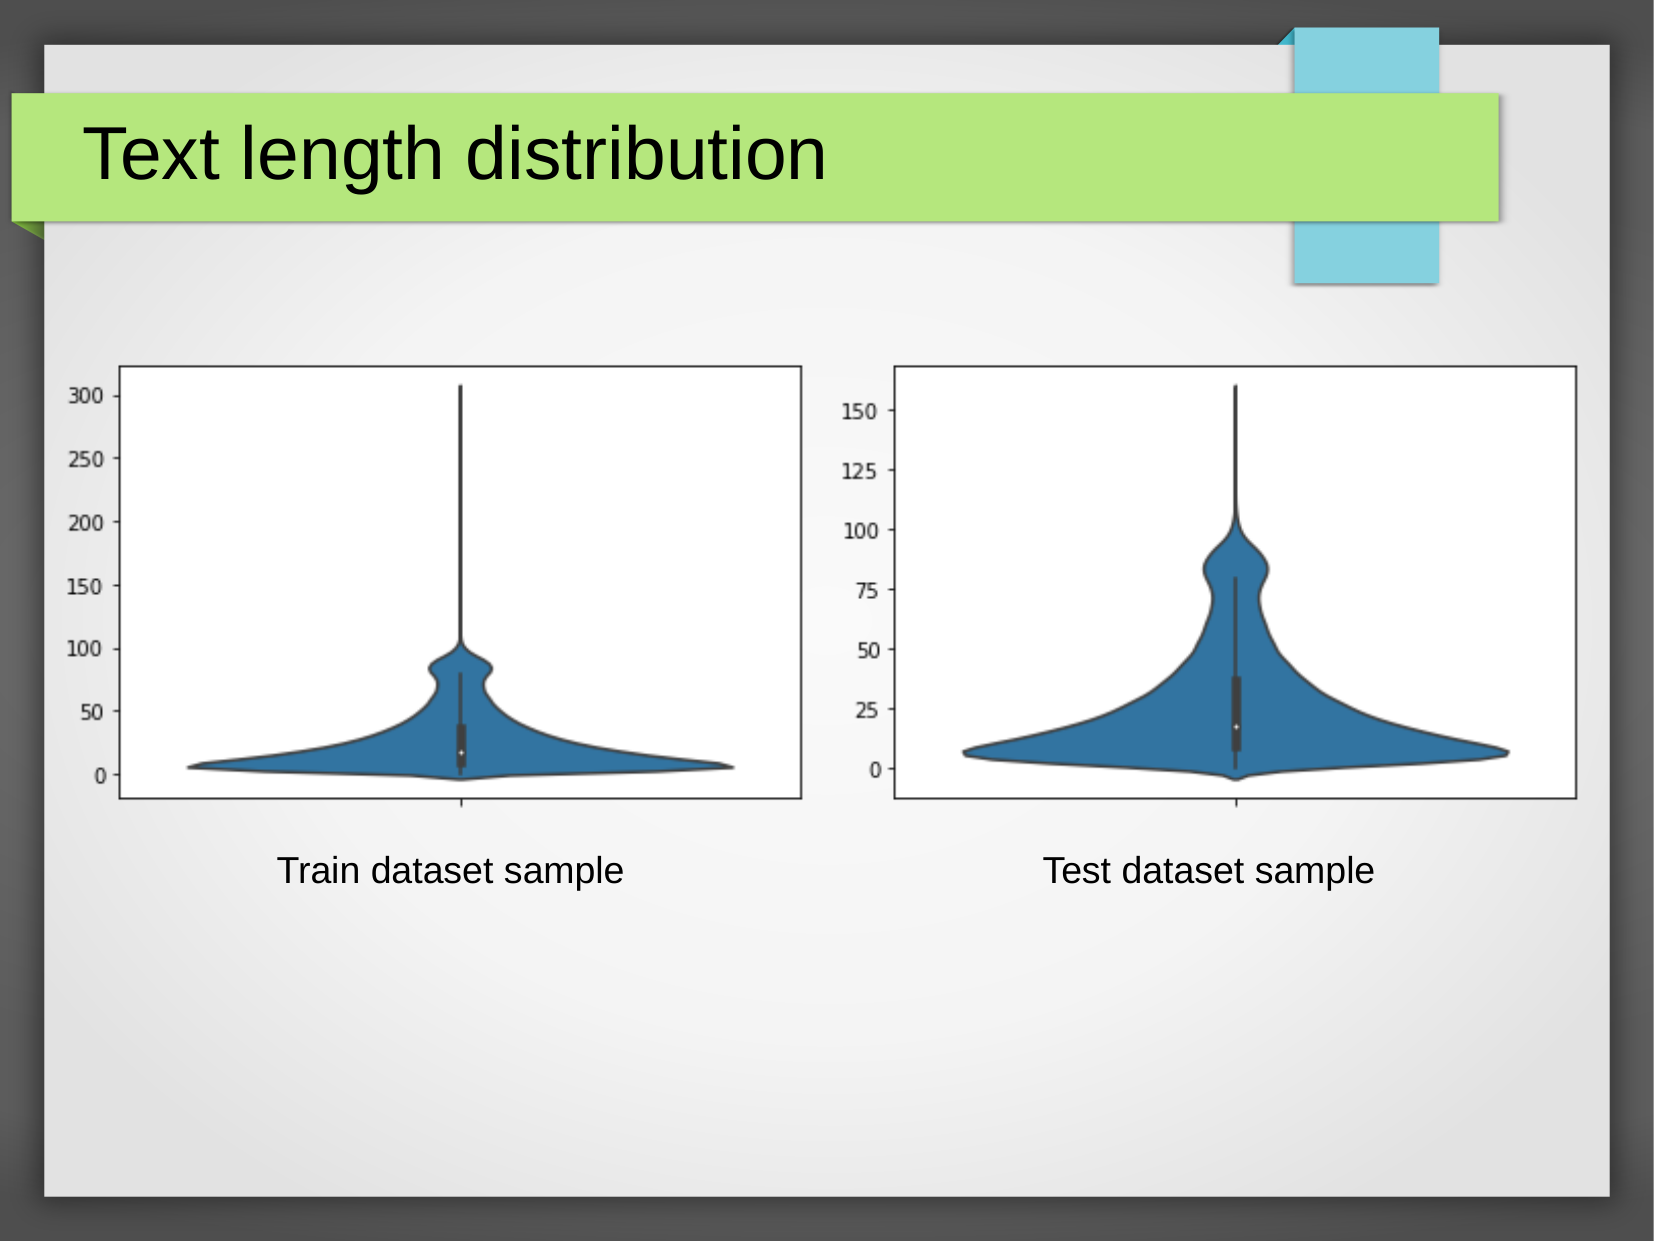

# Text length distribution
Train dataset sample
Test dataset sample